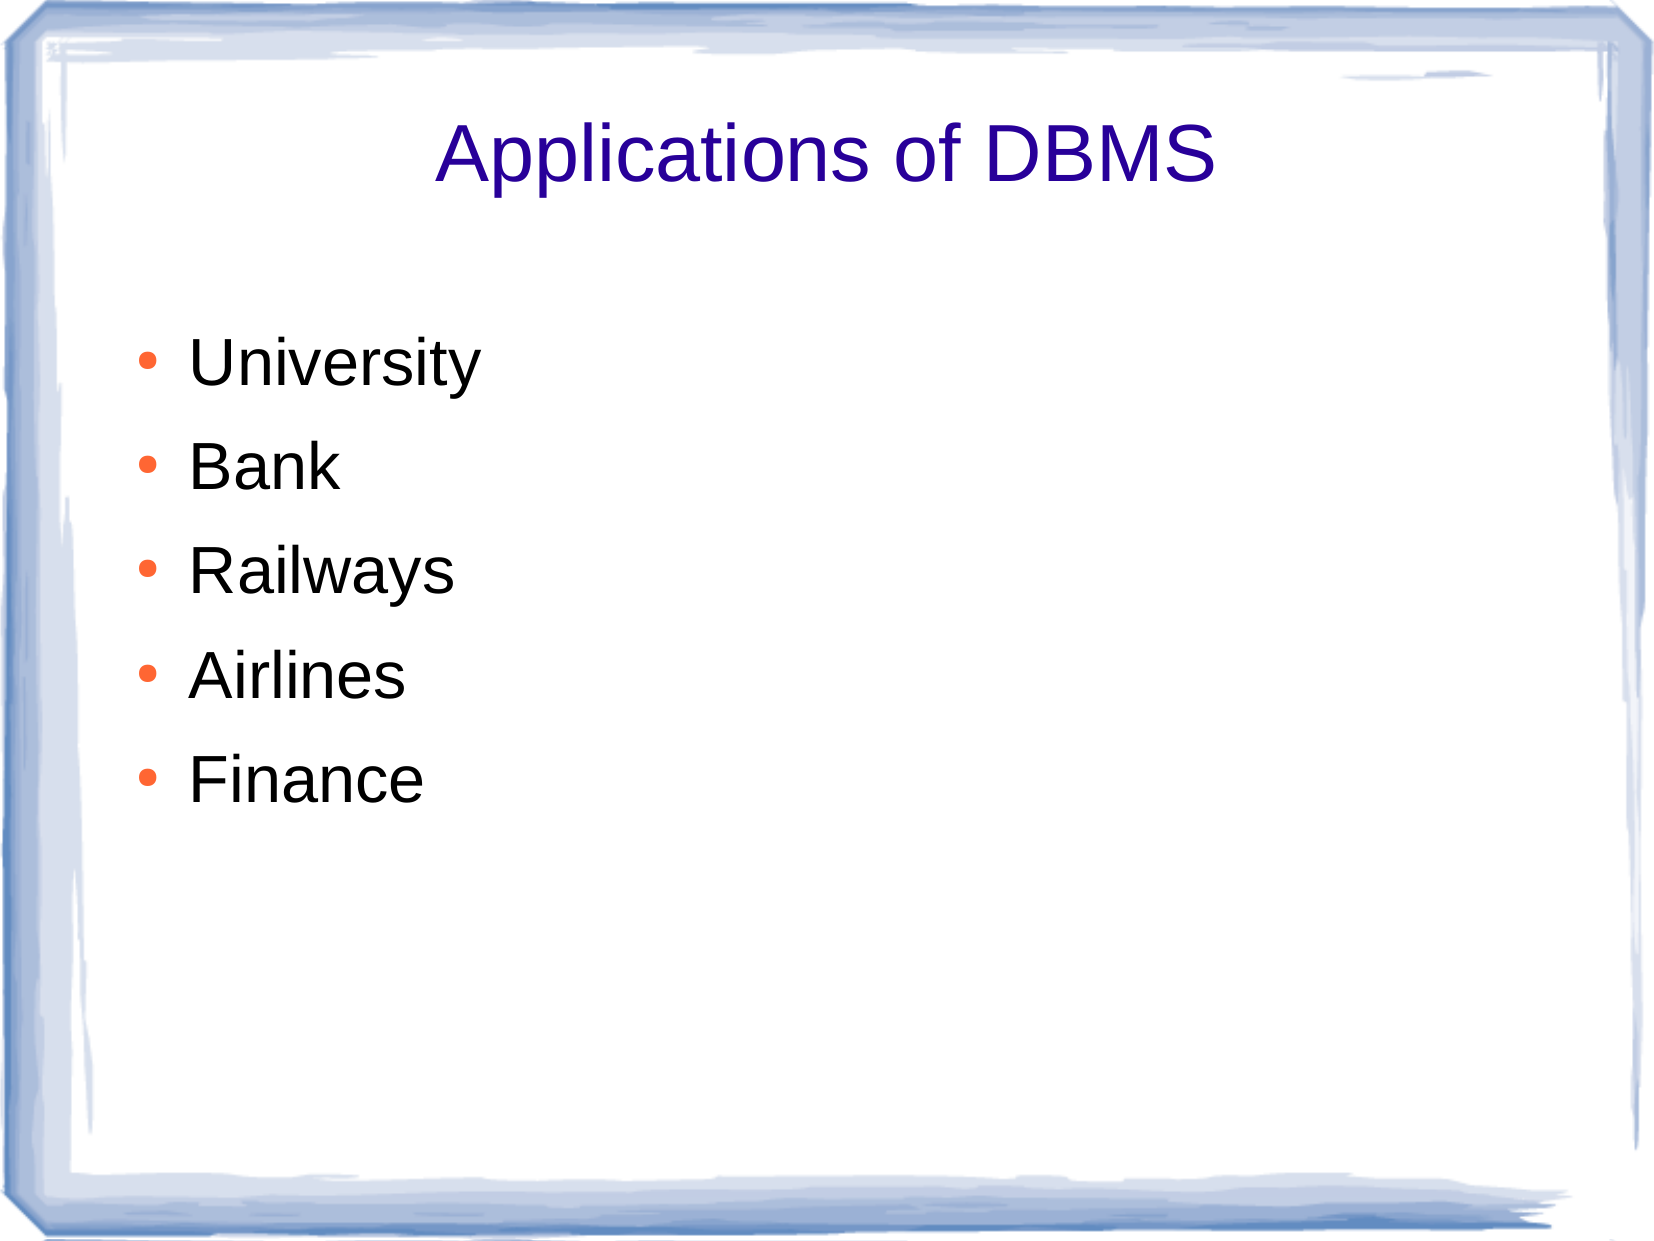

# Applications of DBMS
University
Bank
Railways
Airlines
Finance